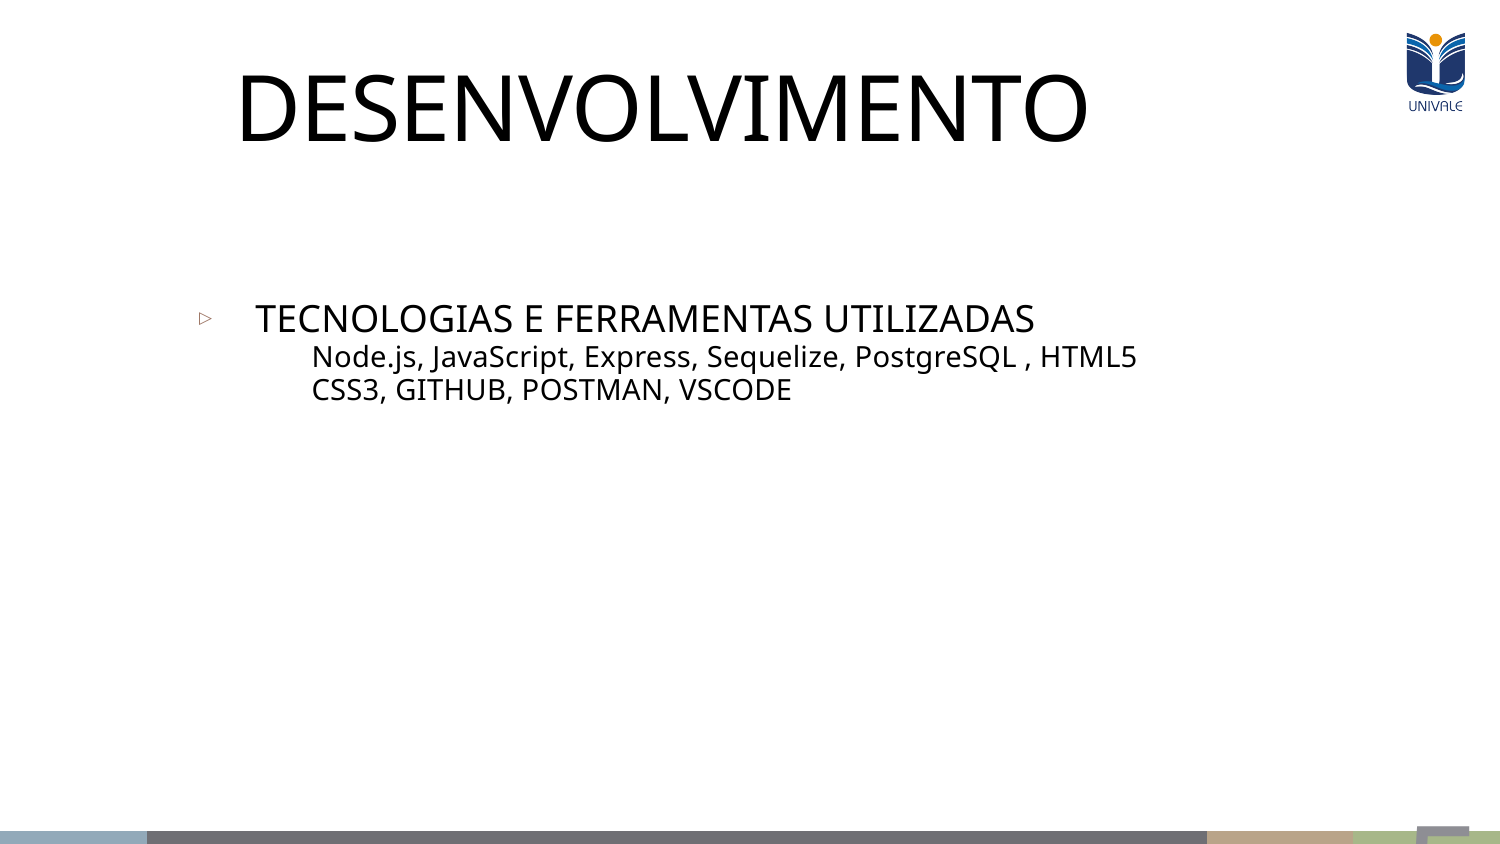

# DESENVOLVIMENTO
TECNOLOGIAS E FERRAMENTAS UTILIZADAS
Node.js, JavaScript, Express, Sequelize, PostgreSQL , HTML5 CSS3, GITHUB, POSTMAN, VSCODE